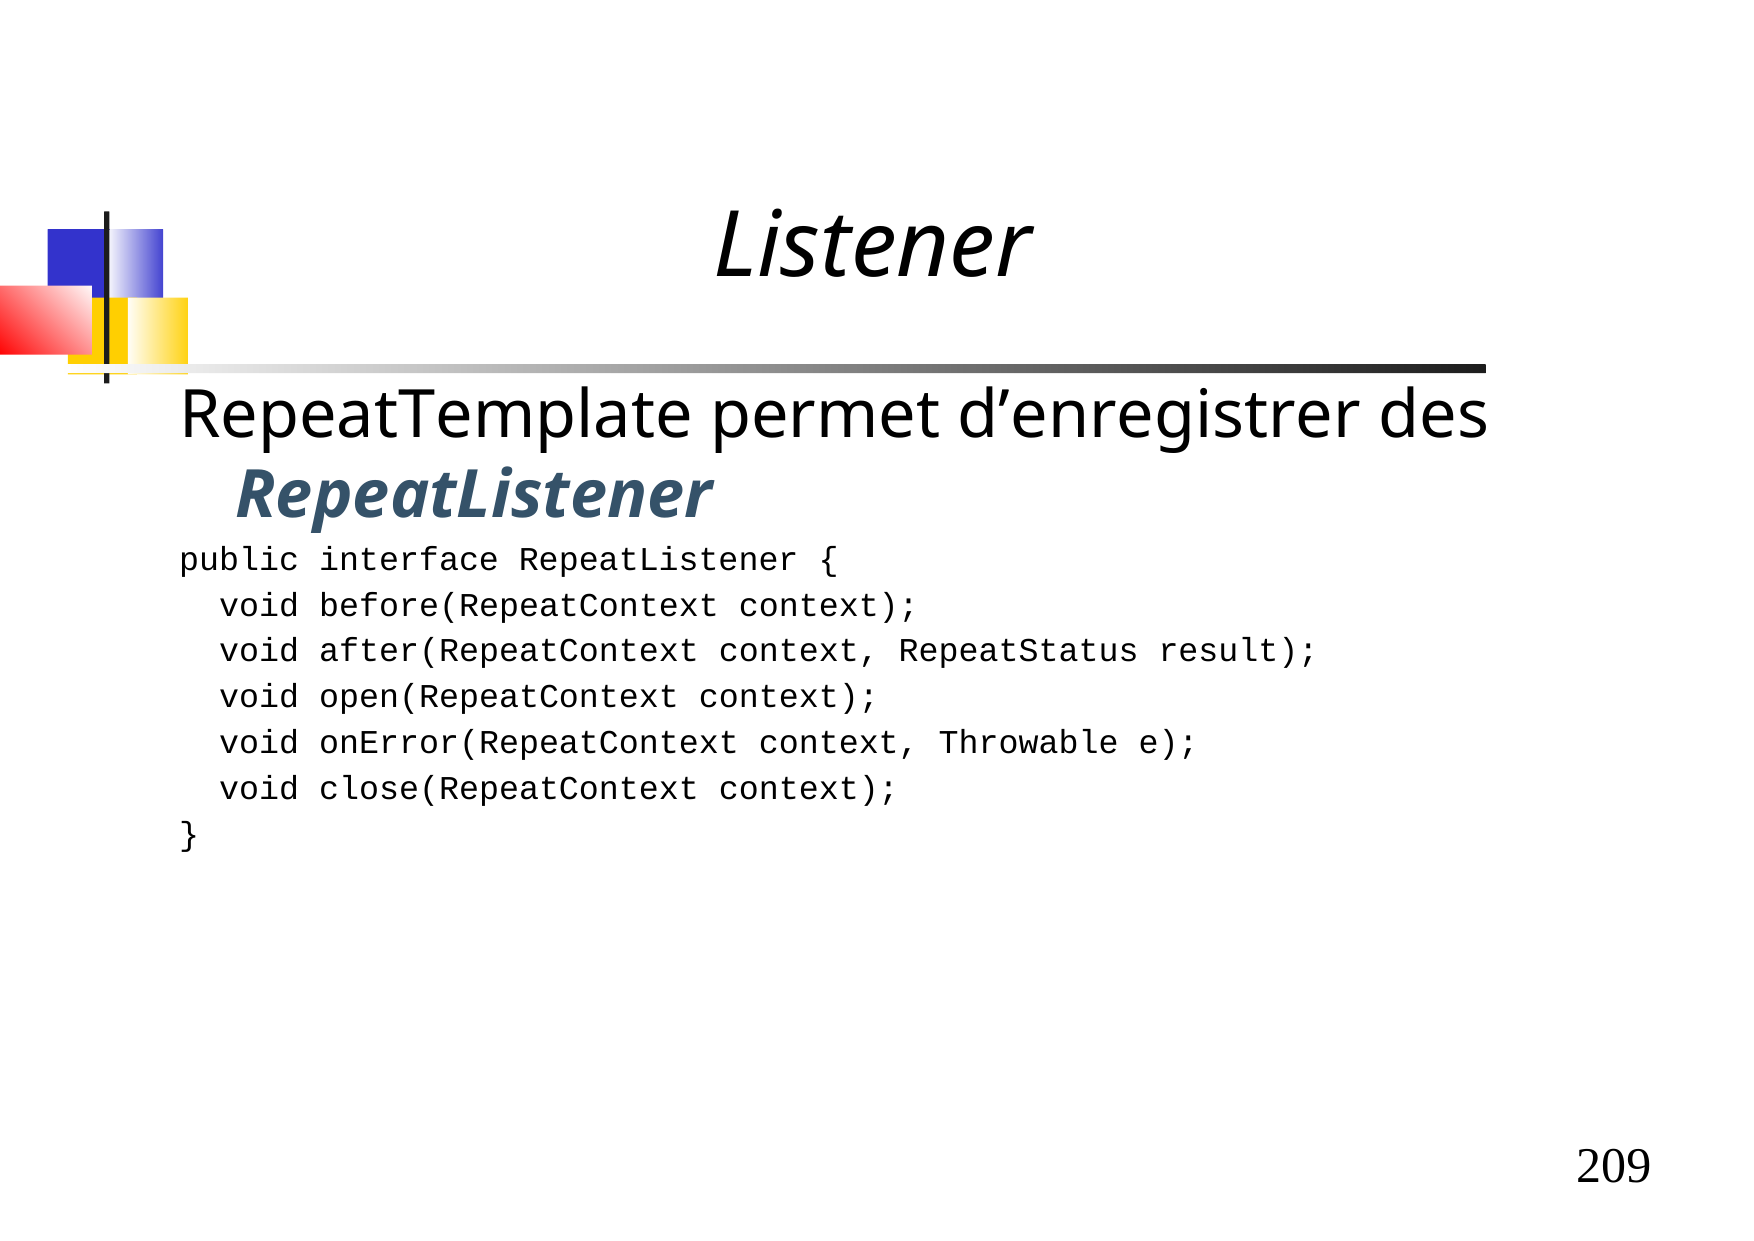

# Listener
RepeatTemplate permet d’enregistrer des RepeatListener
public interface RepeatListener {
 void before(RepeatContext context);
 void after(RepeatContext context, RepeatStatus result);
 void open(RepeatContext context);
 void onError(RepeatContext context, Throwable e);
 void close(RepeatContext context);
}